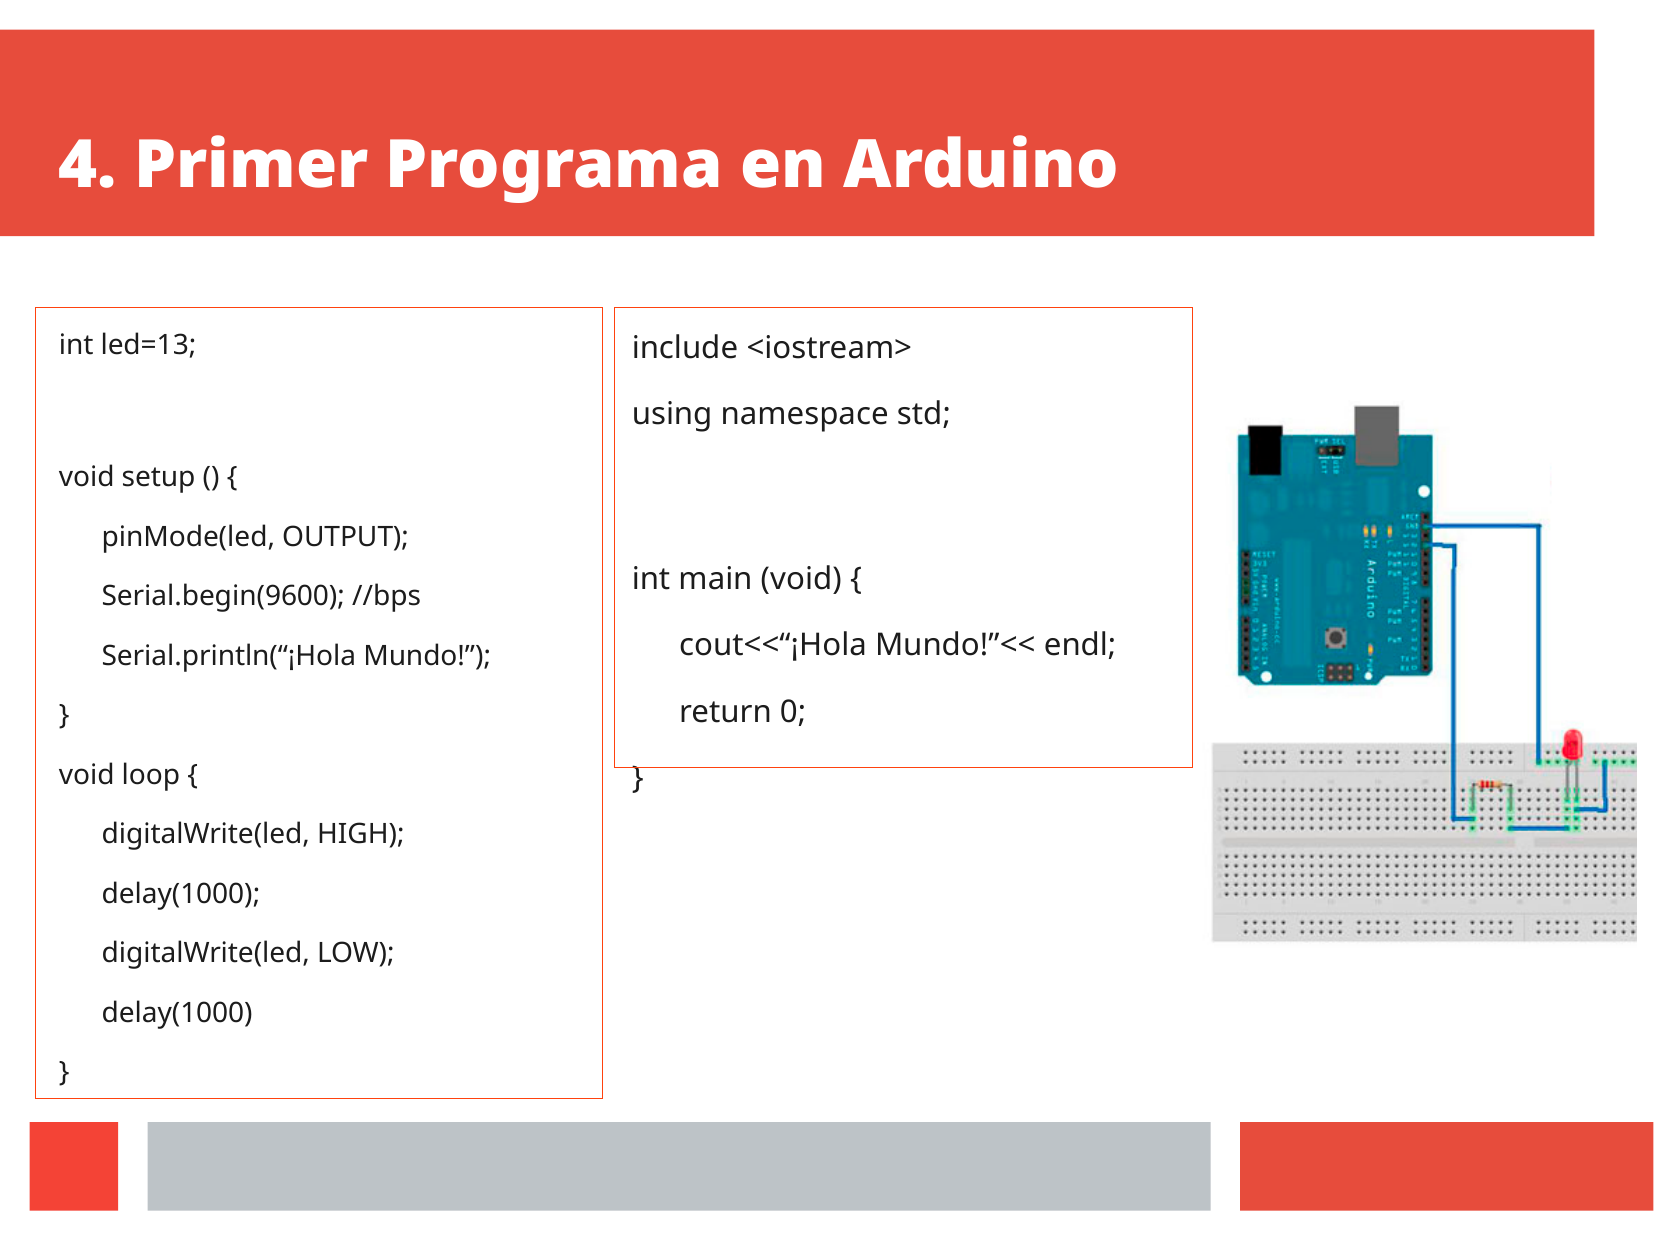

# 4. Primer Programa en Arduino
int led=13;
void setup () {
pinMode(led, OUTPUT);
Serial.begin(9600); //bps
Serial.println(“¡Hola Mundo!”);
}
void loop {
digitalWrite(led, HIGH);
delay(1000);
digitalWrite(led, LOW);
delay(1000)
}
include <iostream>
using namespace std;
int main (void) {
cout<<“¡Hola Mundo!”<< endl;
return 0;
}